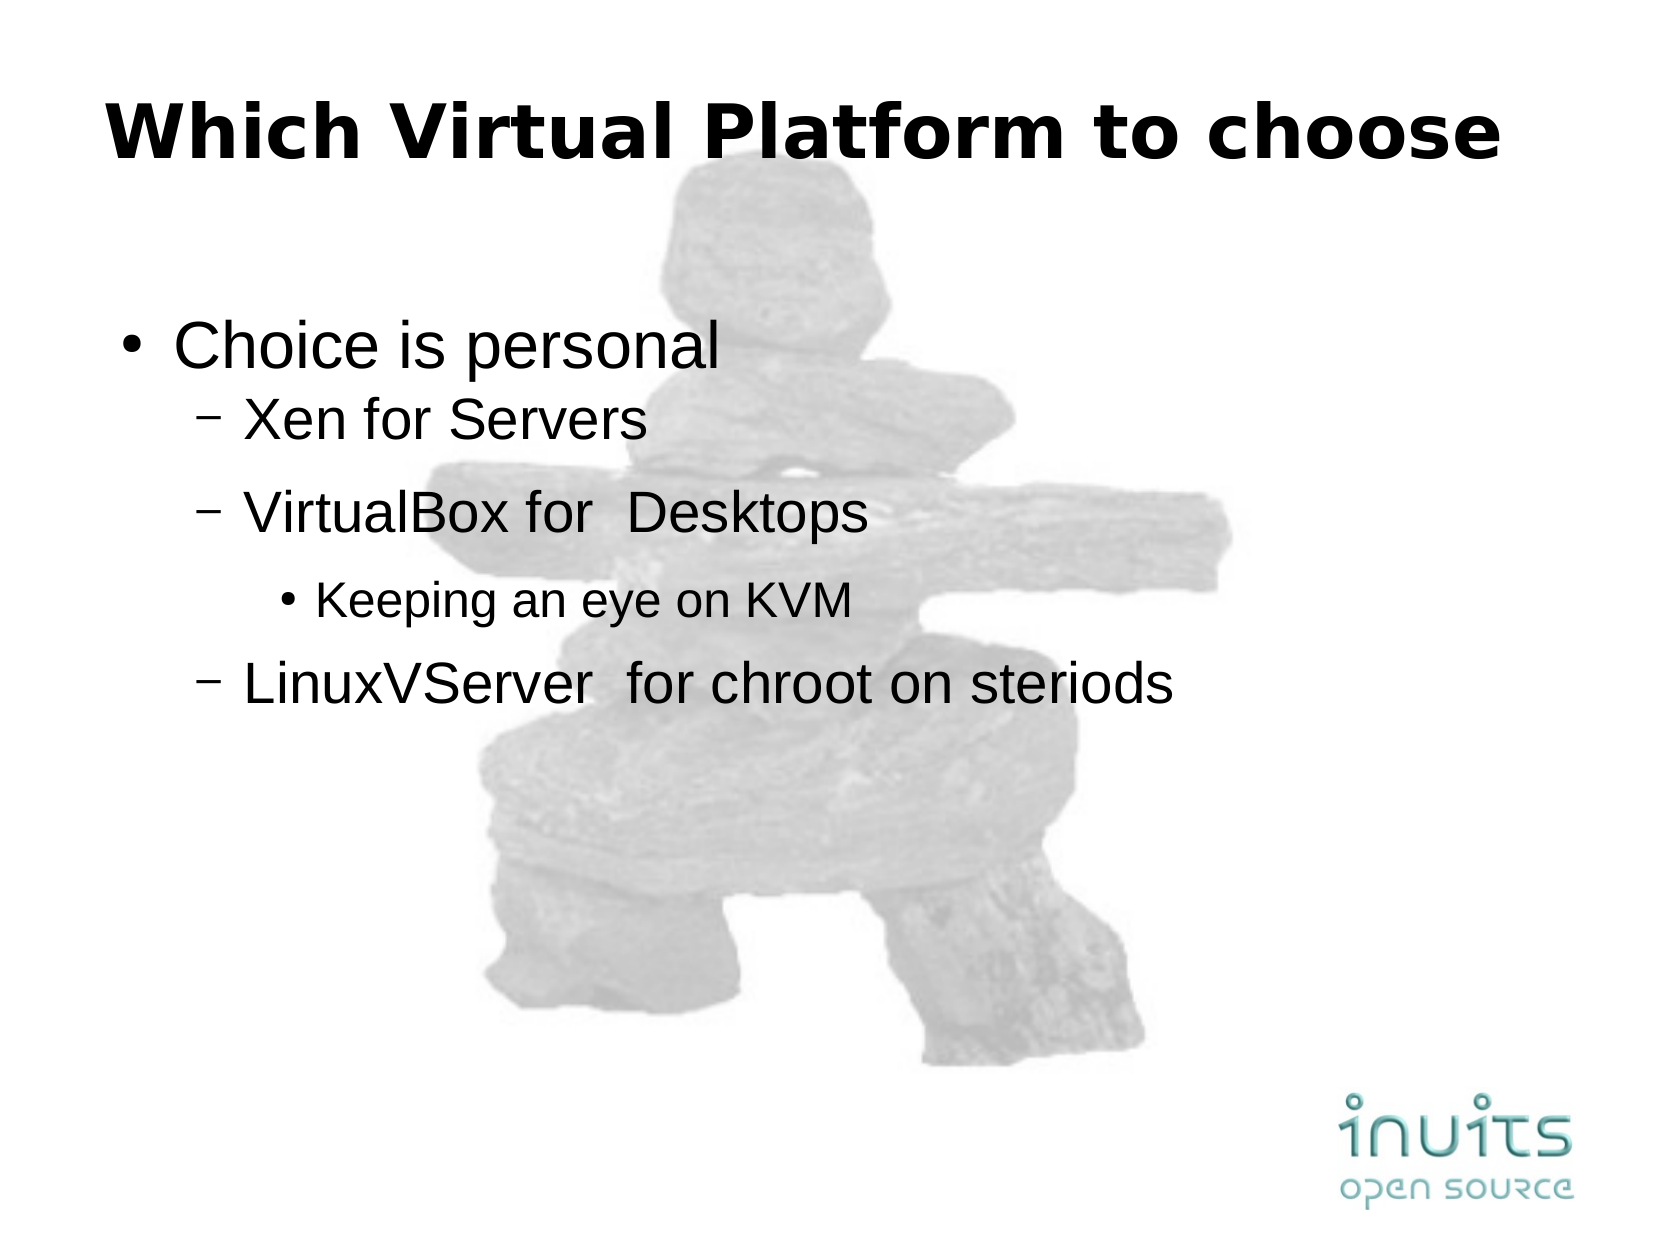

Which Virtual Platform to choose
# Choice is personal
Xen for Servers
VirtualBox for Desktops
Keeping an eye on KVM
LinuxVServer for chroot on steriods